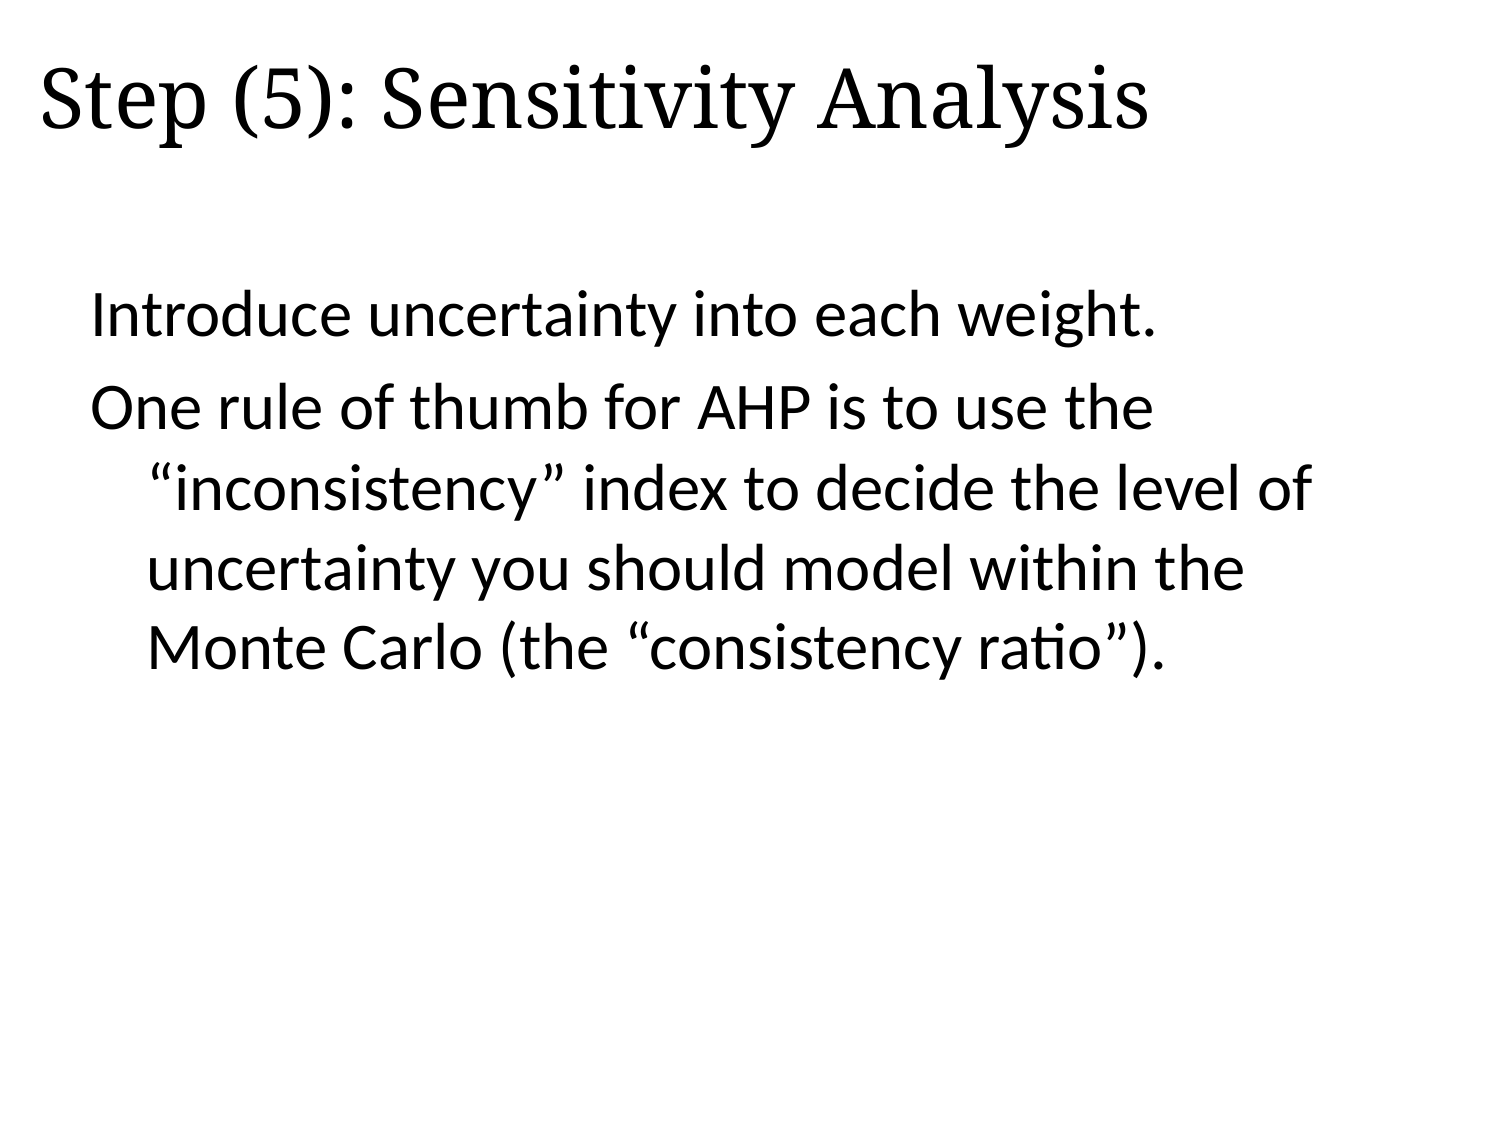

Step (5): Sensitivity Analysis
# Introduce uncertainty into each weight.
One rule of thumb for AHP is to use the “inconsistency” index to decide the level of uncertainty you should model within the Monte Carlo (the “consistency ratio”).